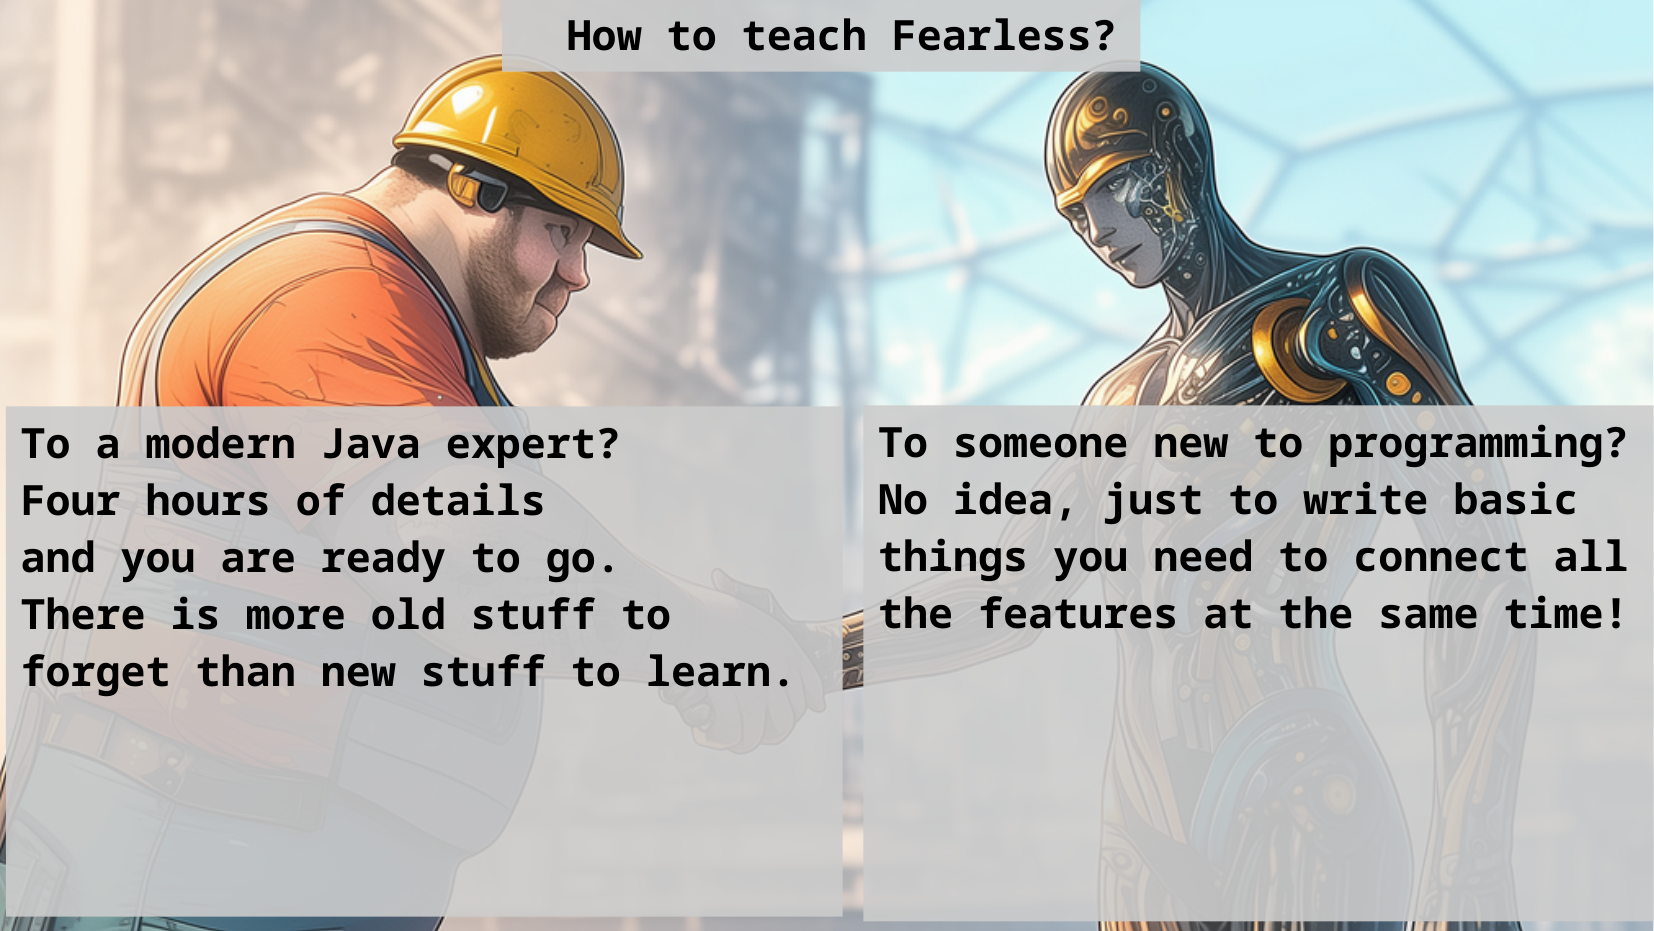

How to teach Fearless?
To someone new to programming?
No idea, just to write basic things you need to connect all the features at the same time!
To a modern Java expert?
Four hours of details
and you are ready to go.
There is more old stuff to forget than new stuff to learn.